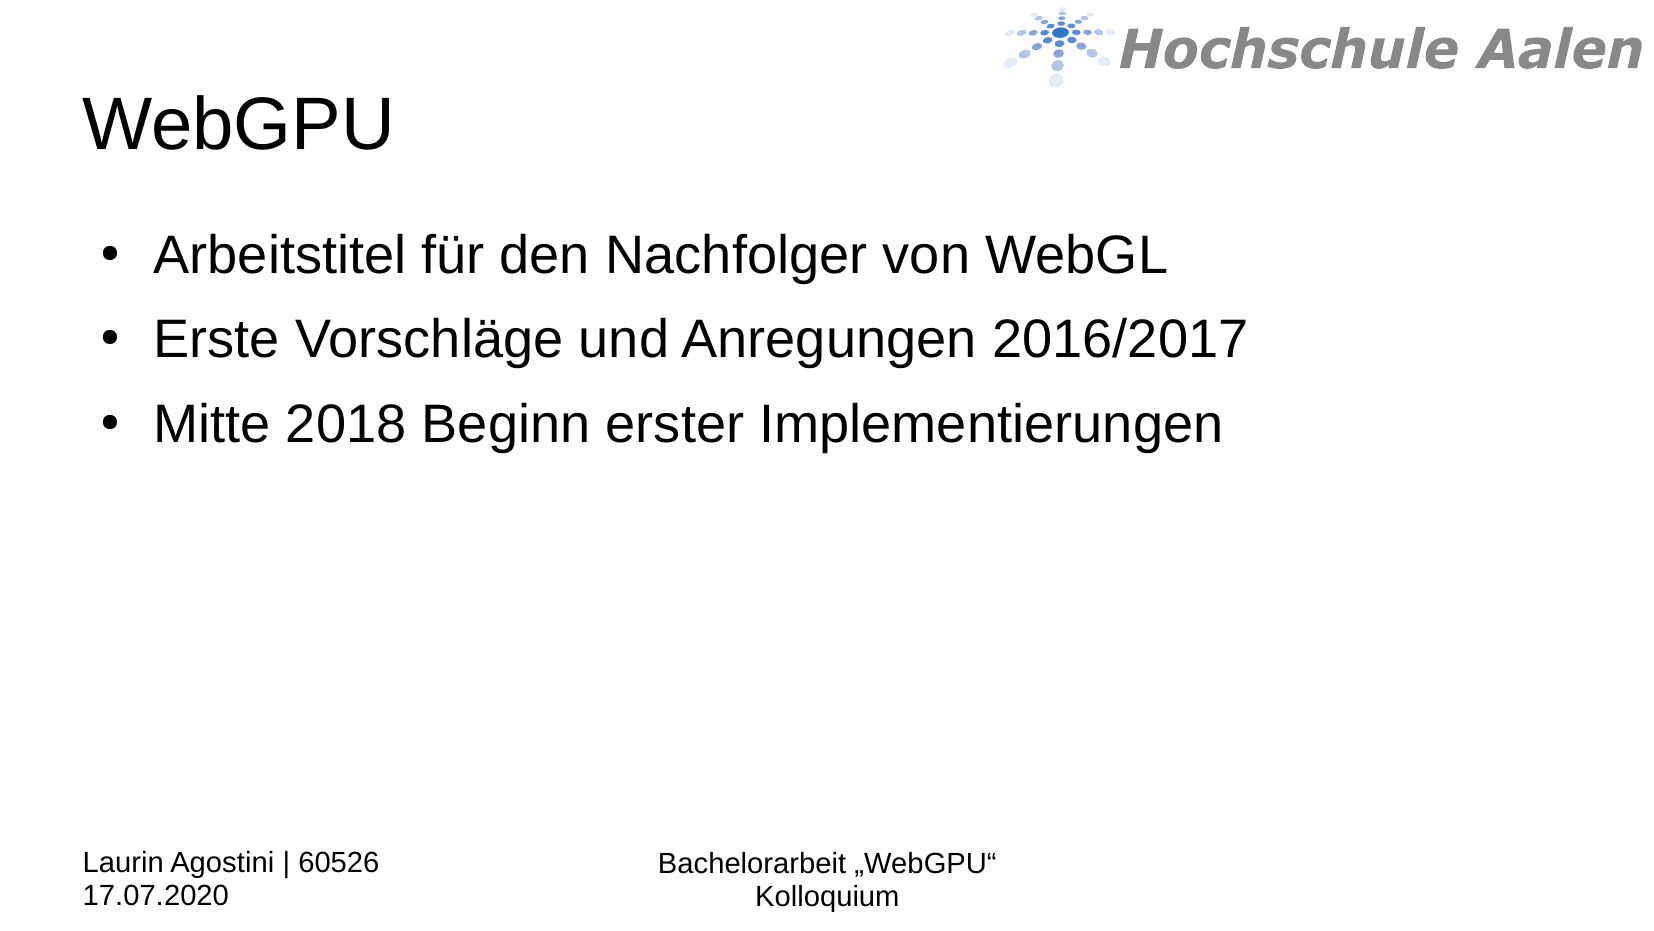

# WebGPU
Arbeitstitel für den Nachfolger von WebGL
Erste Vorschläge und Anregungen 2016/2017
Mitte 2018 Beginn erster Implementierungen